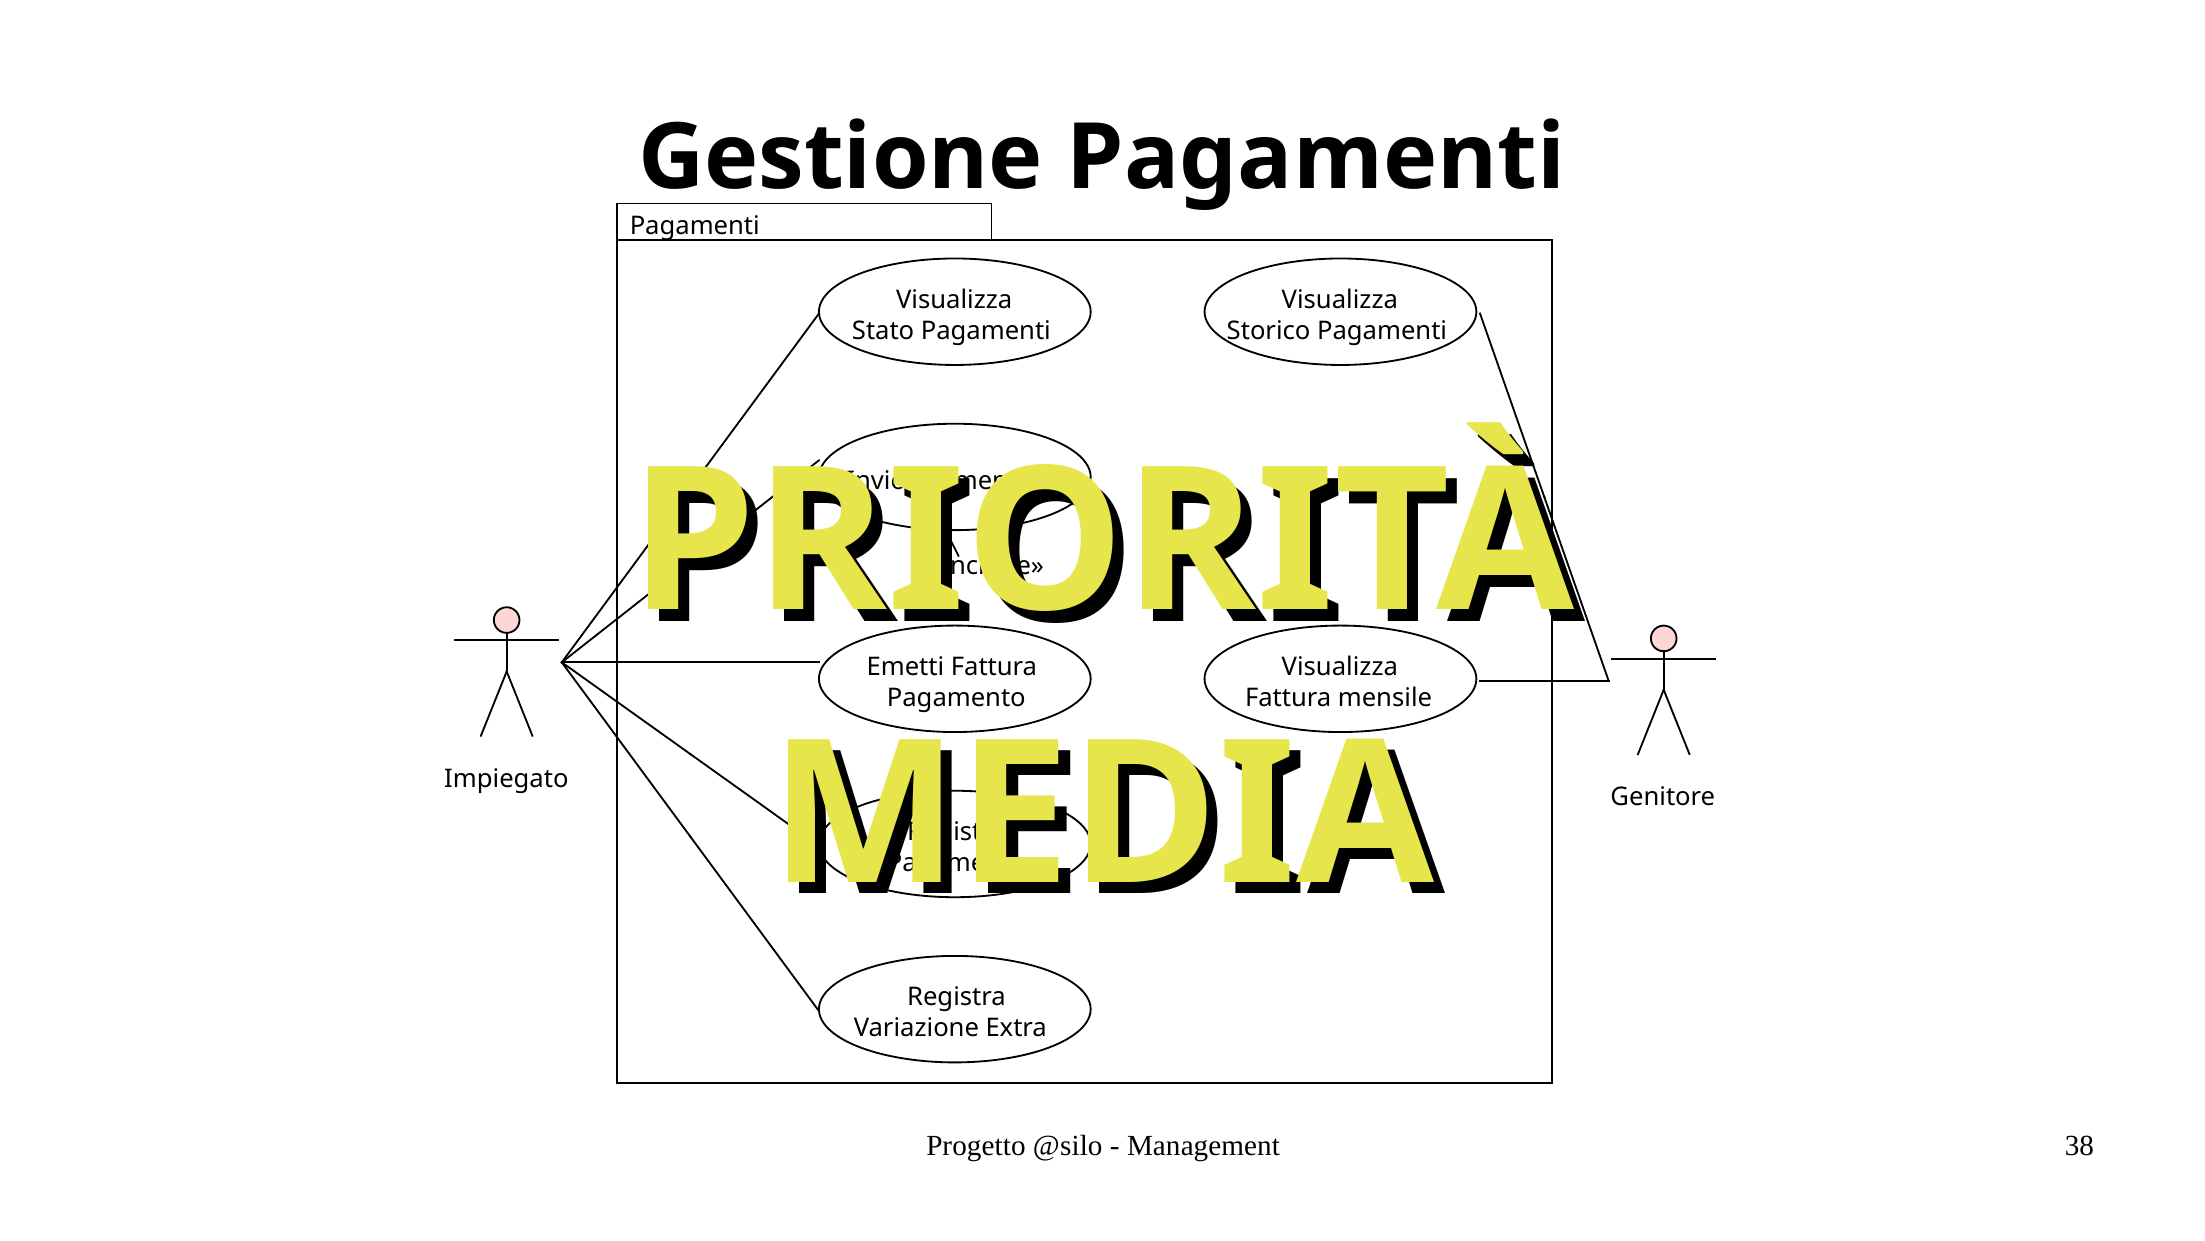

# Gestione Pagamenti
PRIORITÀ
MEDIA
Progetto @silo - Management
38